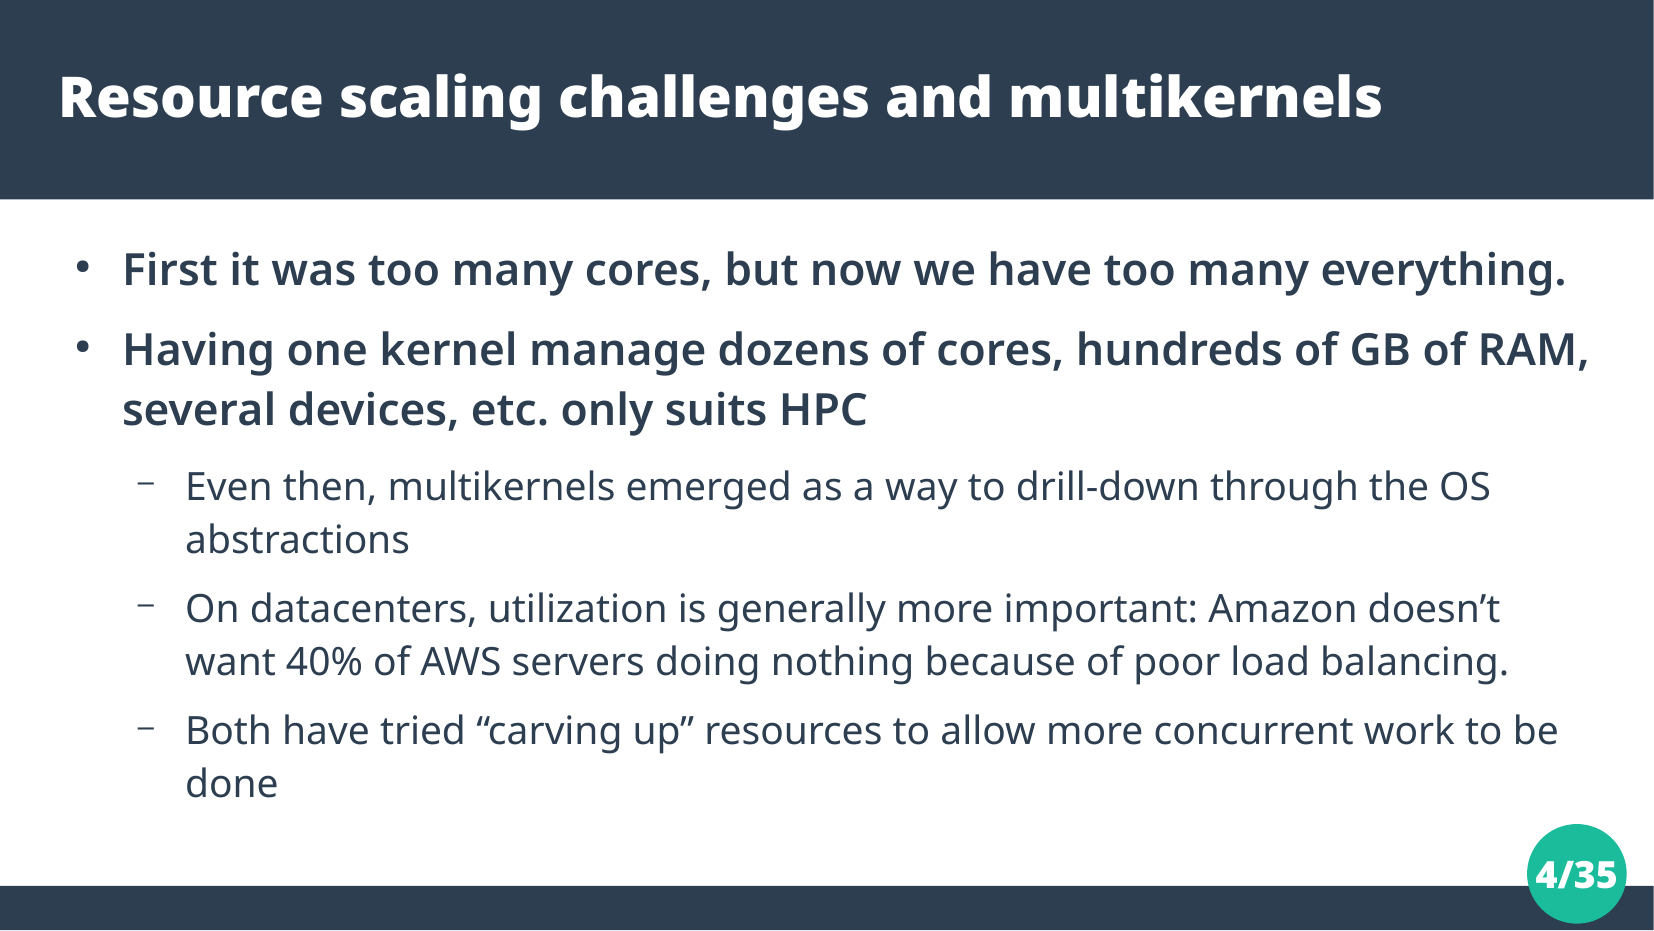

# Resource scaling challenges and multikernels
First it was too many cores, but now we have too many everything.
Having one kernel manage dozens of cores, hundreds of GB of RAM, several devices, etc. only suits HPC
Even then, multikernels emerged as a way to drill-down through the OS abstractions
On datacenters, utilization is generally more important: Amazon doesn’t want 40% of AWS servers doing nothing because of poor load balancing.
Both have tried “carving up” resources to allow more concurrent work to be done